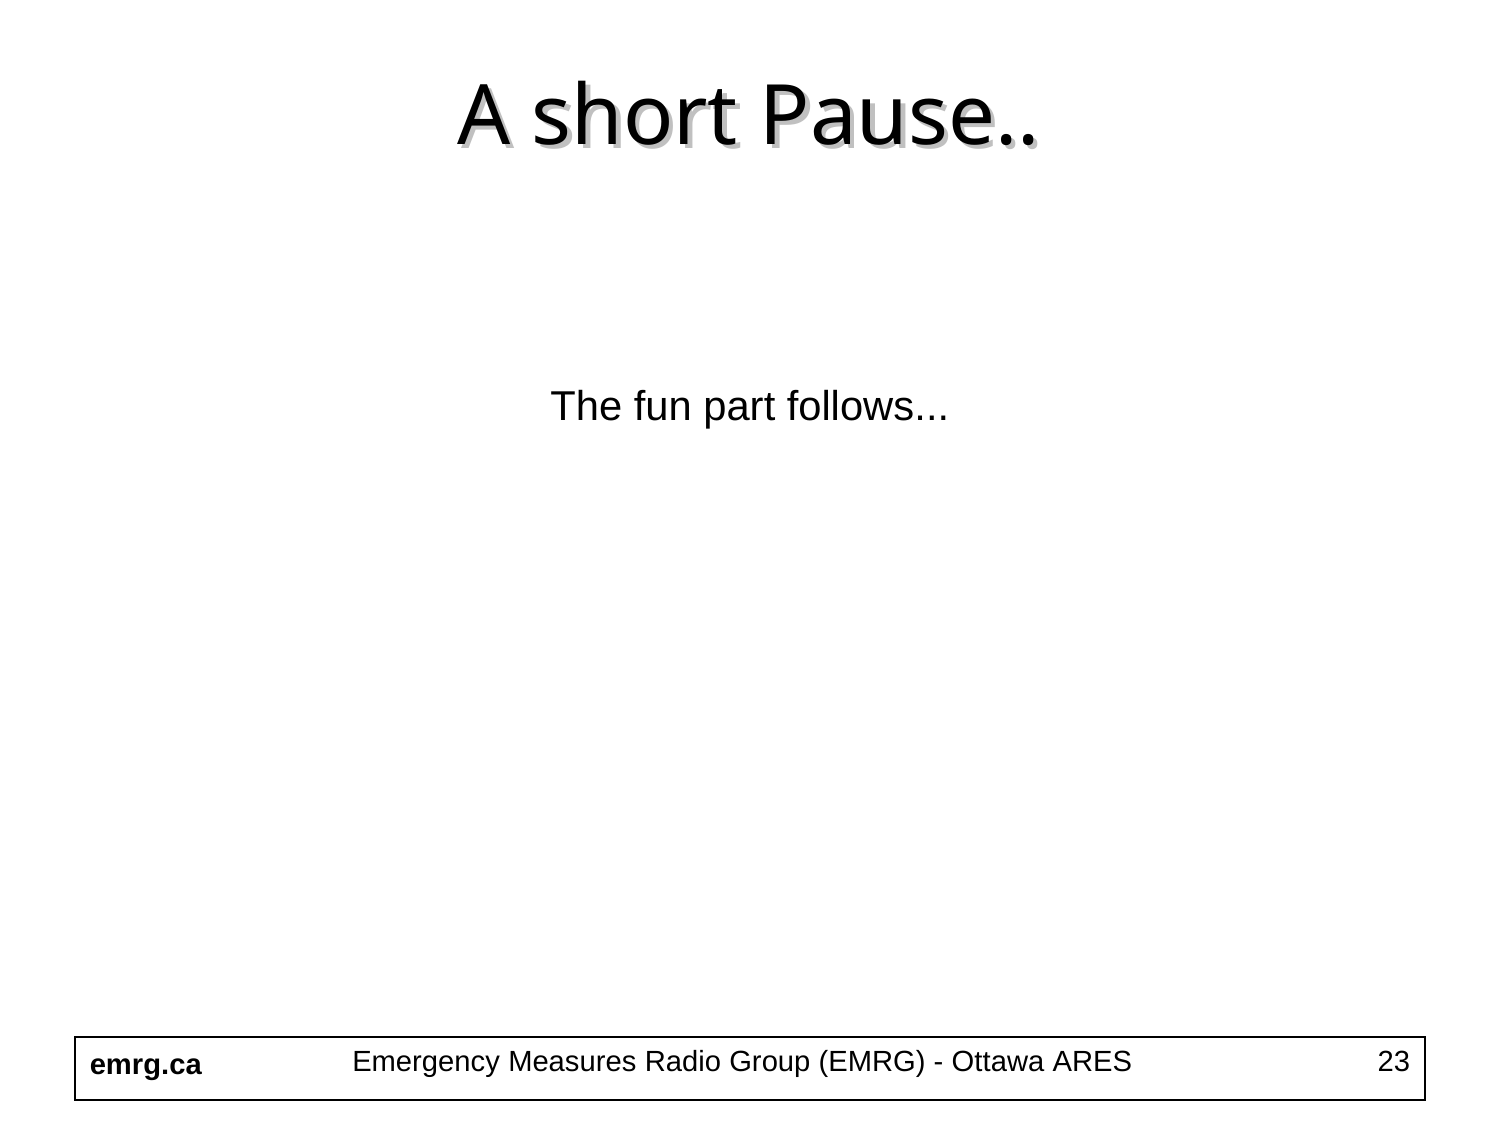

A short Pause..
The fun part follows...
Emergency Measures Radio Group (EMRG) - Ottawa ARES
23